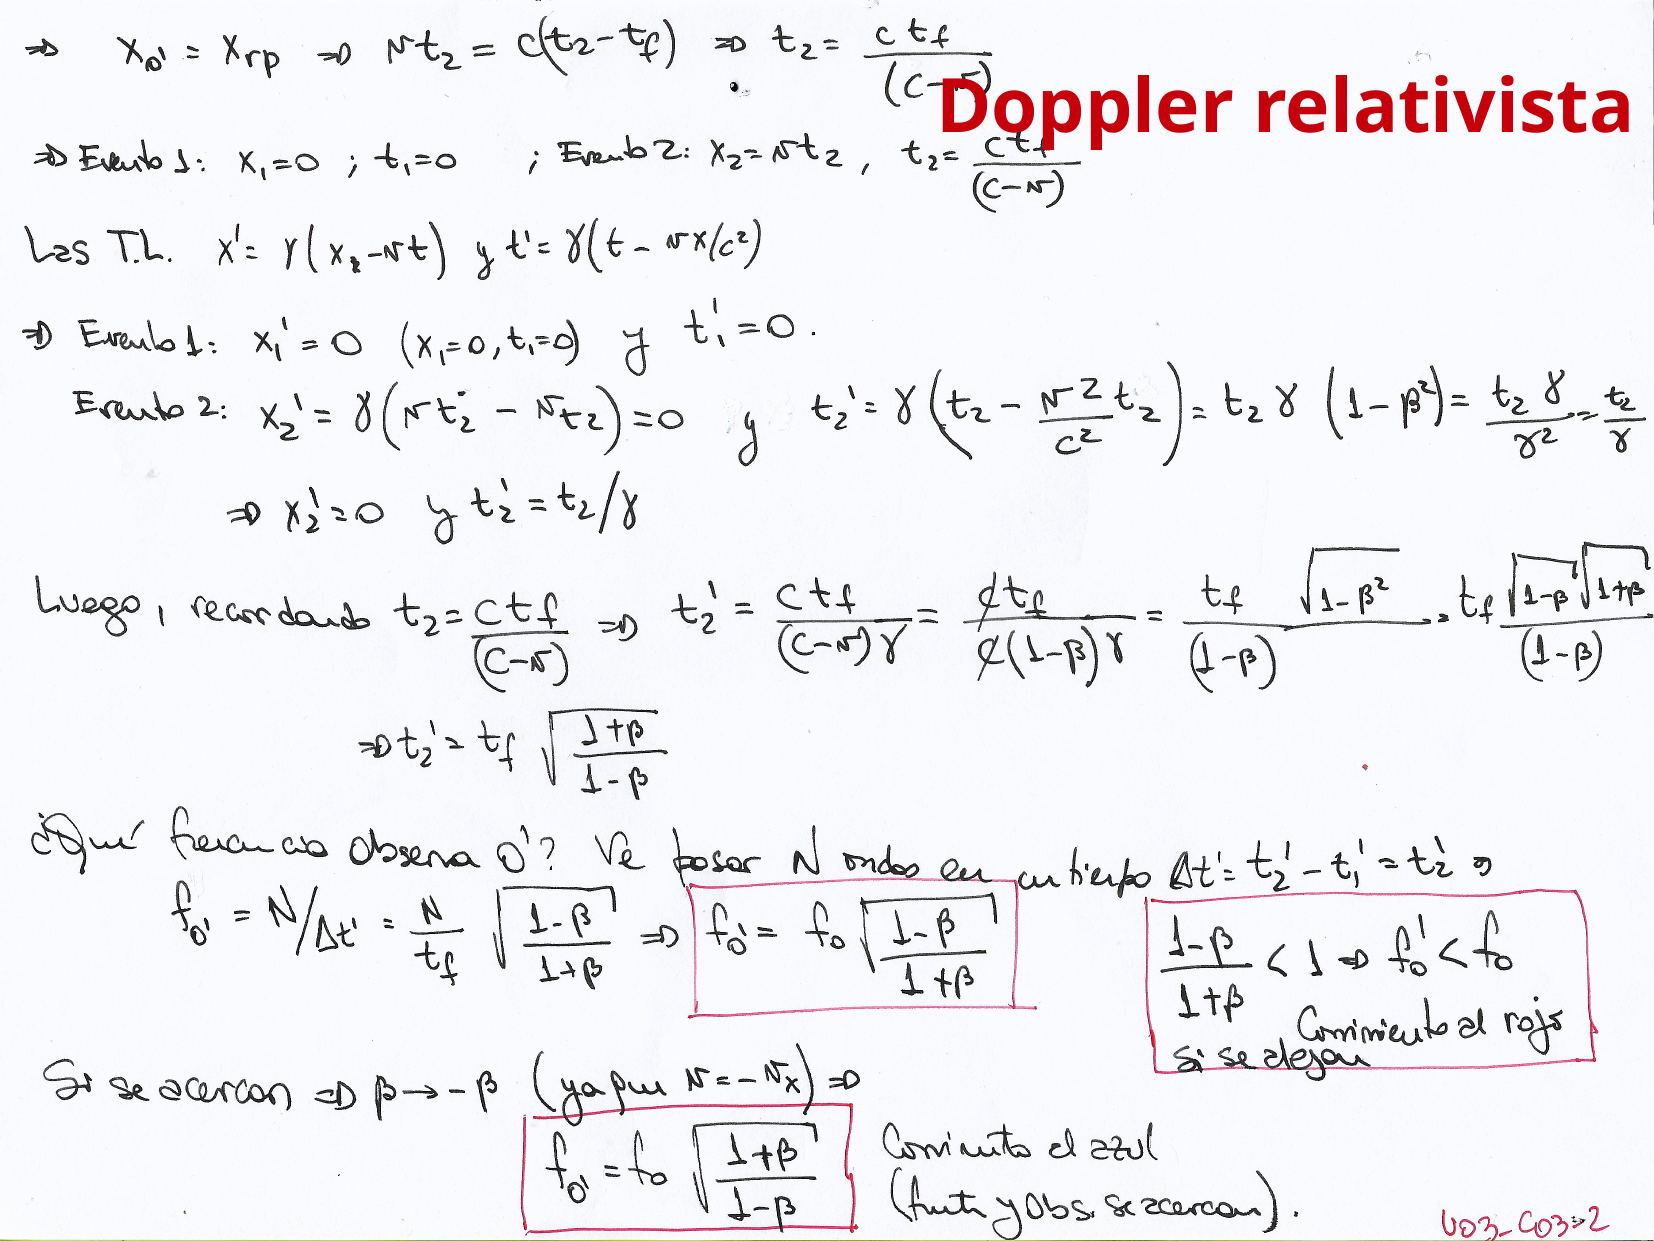

# Doppler relativista
H. Asorey - Física IV B
67